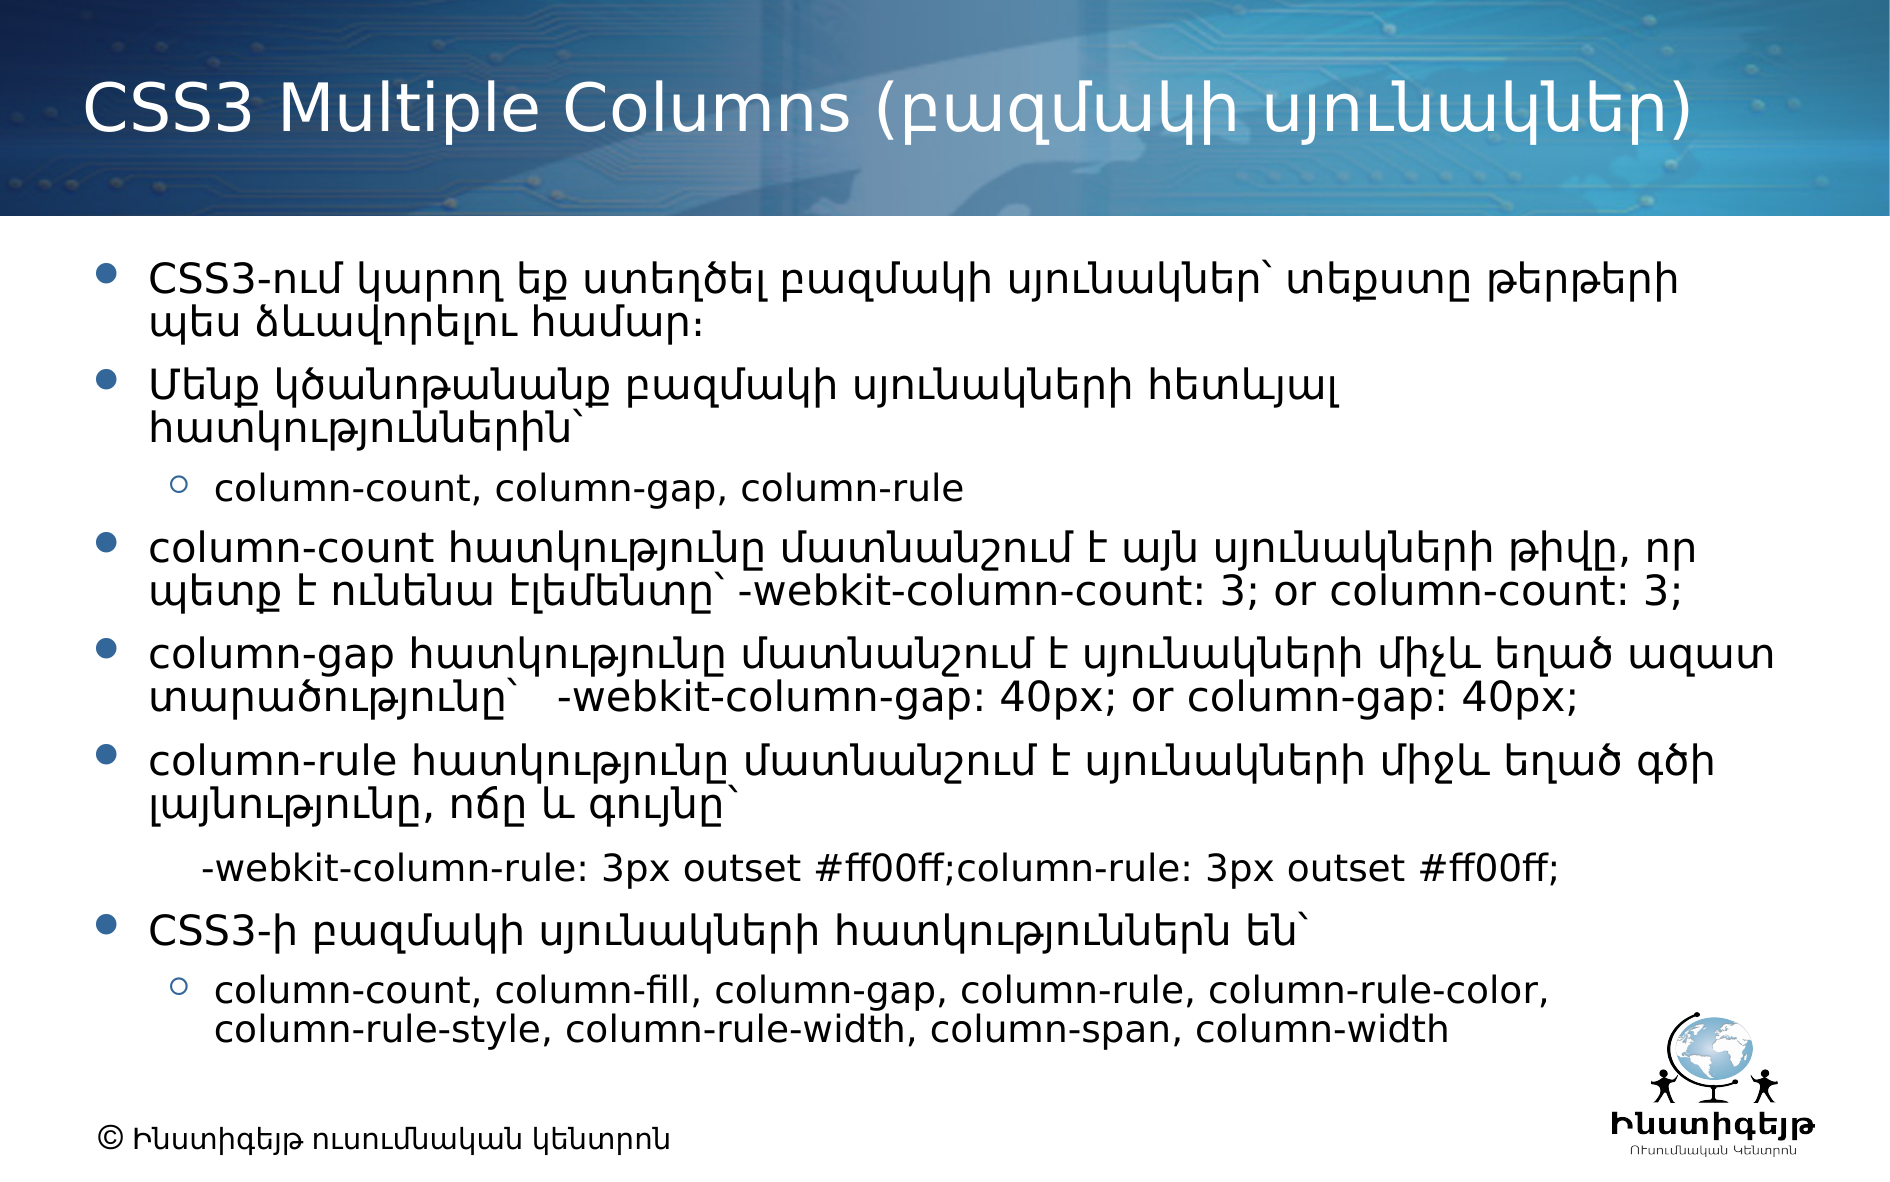

CSS3 Multiple Columns (բազմակի սյունակներ)
# CSS3-ում կարող եք ստեղծել բազմակի սյունակներ՝ տեքստը թերթերի պես ձևավորելու համար։
Մենք կծանոթանանք բազմակի սյունակների հետևյալ հատկություններին՝
column-count, column-gap, column-rule
column-count հատկությունը մատնանշում է այն սյունակների թիվը, որ պետք է ունենա էլեմենտը՝ -webkit-column-count: 3; or column-count: 3;
column-gap հատկությունը մատնանշում է սյունակների միչև եղած ազատ տարածությունը՝ -webkit-column-gap: 40px; or column-gap: 40px;
column-rule հատկությունը մատնանշում է սյունակների միջև եղած գծի լայնությունը, ոճը և գույնը`
 -webkit-column-rule: 3px outset #ff00ff;column-rule: 3px outset #ff00ff;
CSS3-ի բազմակի սյունակների հատկություններն են՝
column-count, column-fill, column-gap, column-rule, column-rule-color,
column-rule-style, column-rule-width, column-span, column-width